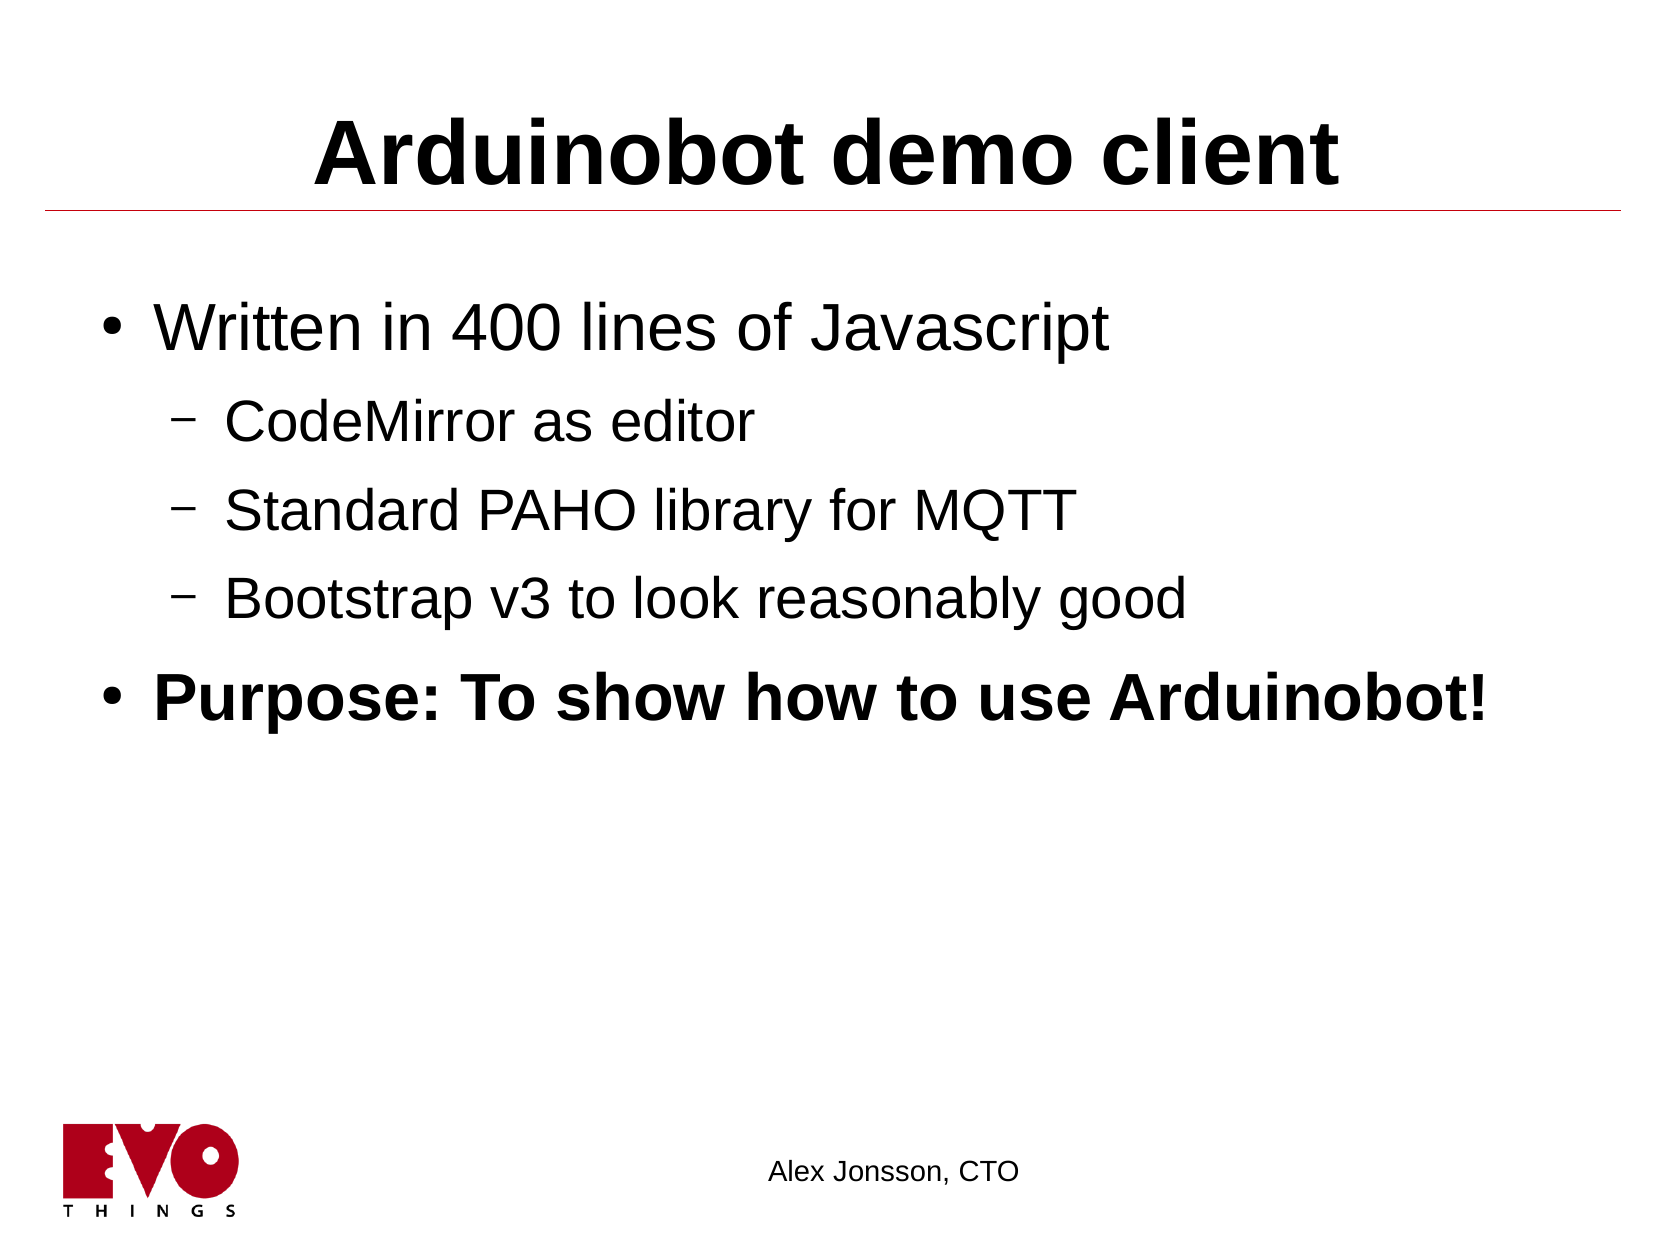

# Arduinobot demo client
Written in 400 lines of Javascript
CodeMirror as editor
Standard PAHO library for MQTT
Bootstrap v3 to look reasonably good
Purpose: To show how to use Arduinobot!